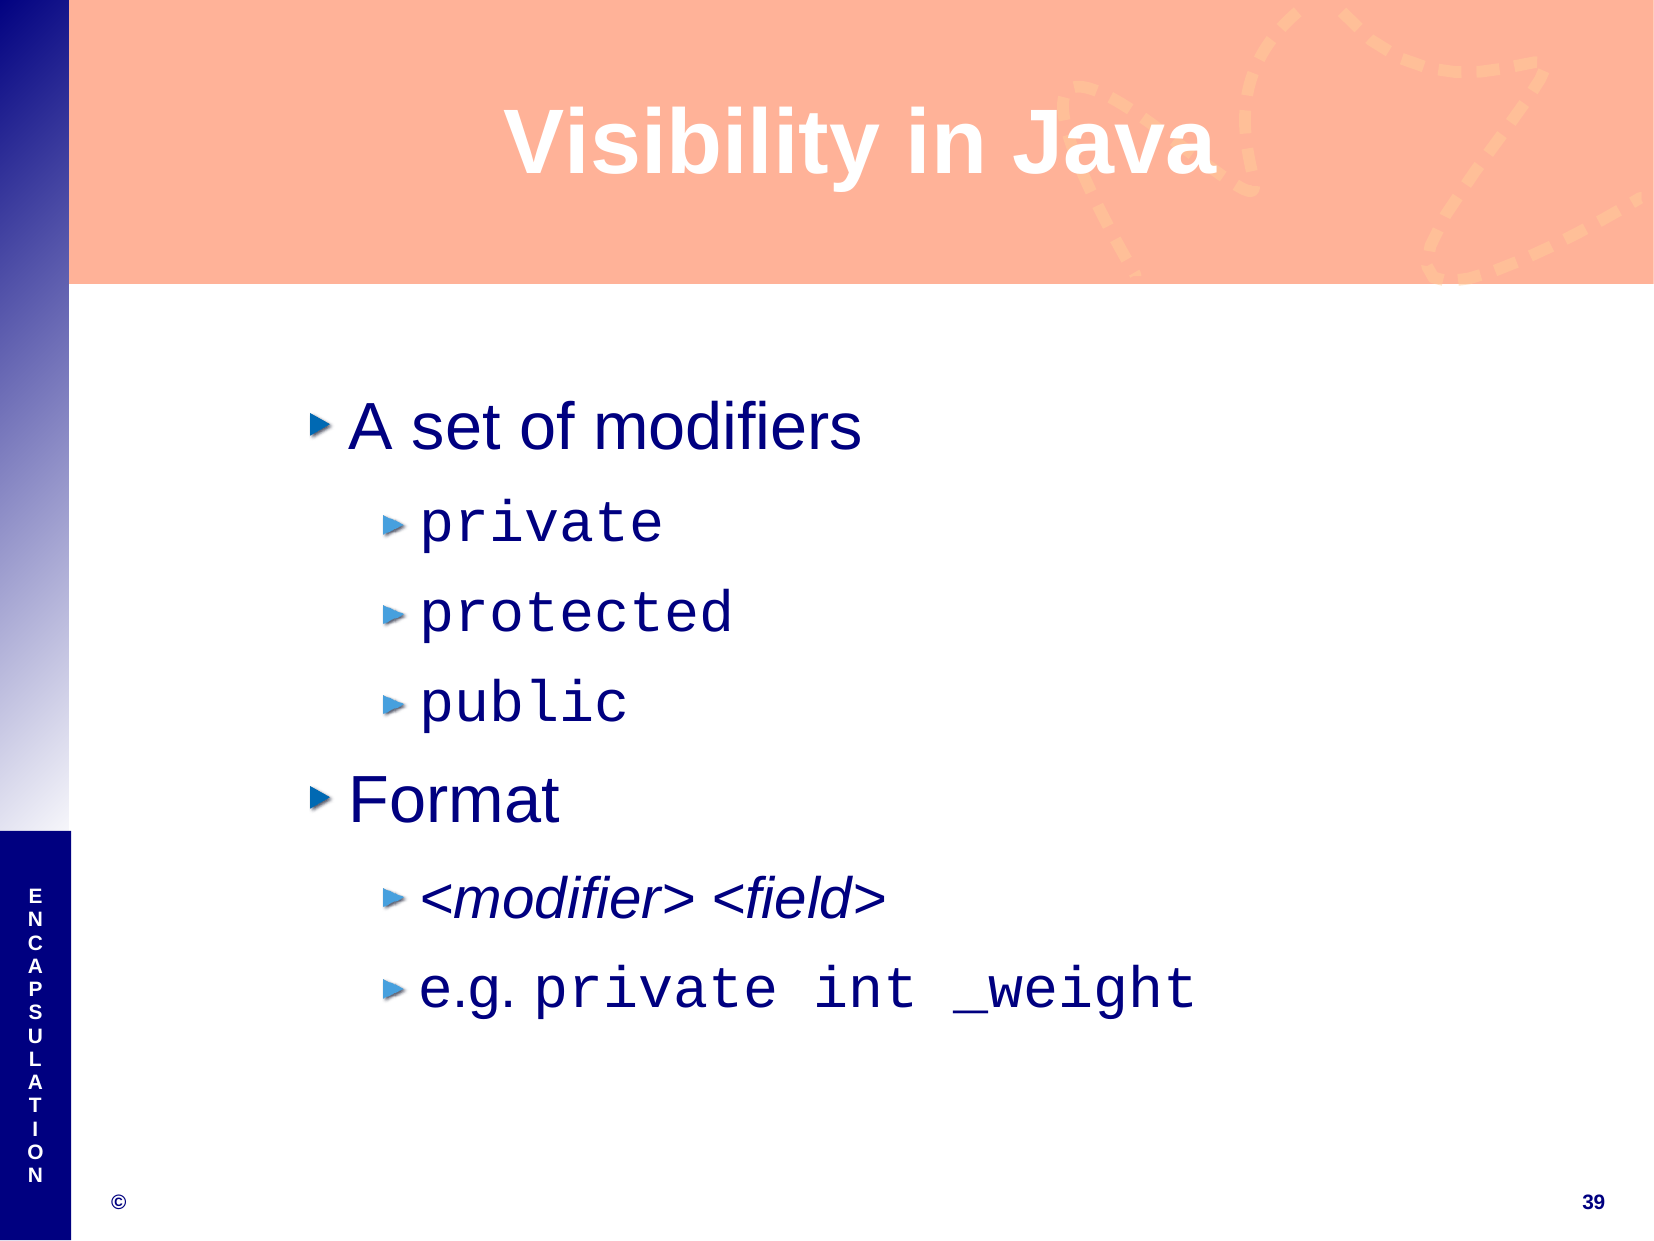

# Visibility in Java
A set of modifiers
private
protected
public
Format
<modifier> <field>
e.g. private int _weight
E
N
C
A
P
S
U
L
A
T
I
O
N